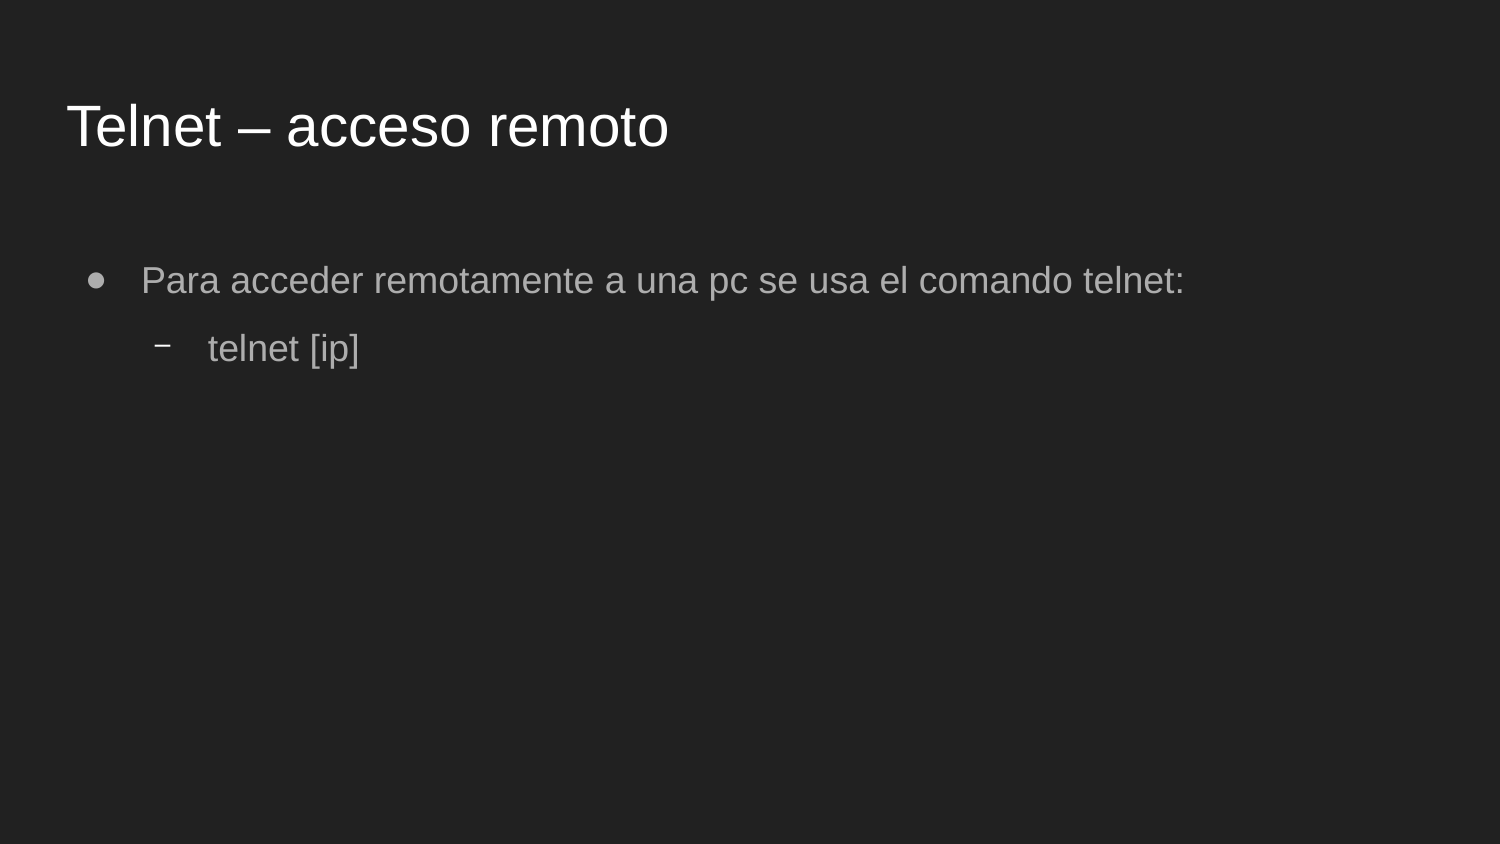

# Telnet – acceso remoto
Para acceder remotamente a una pc se usa el comando telnet:
telnet [ip]